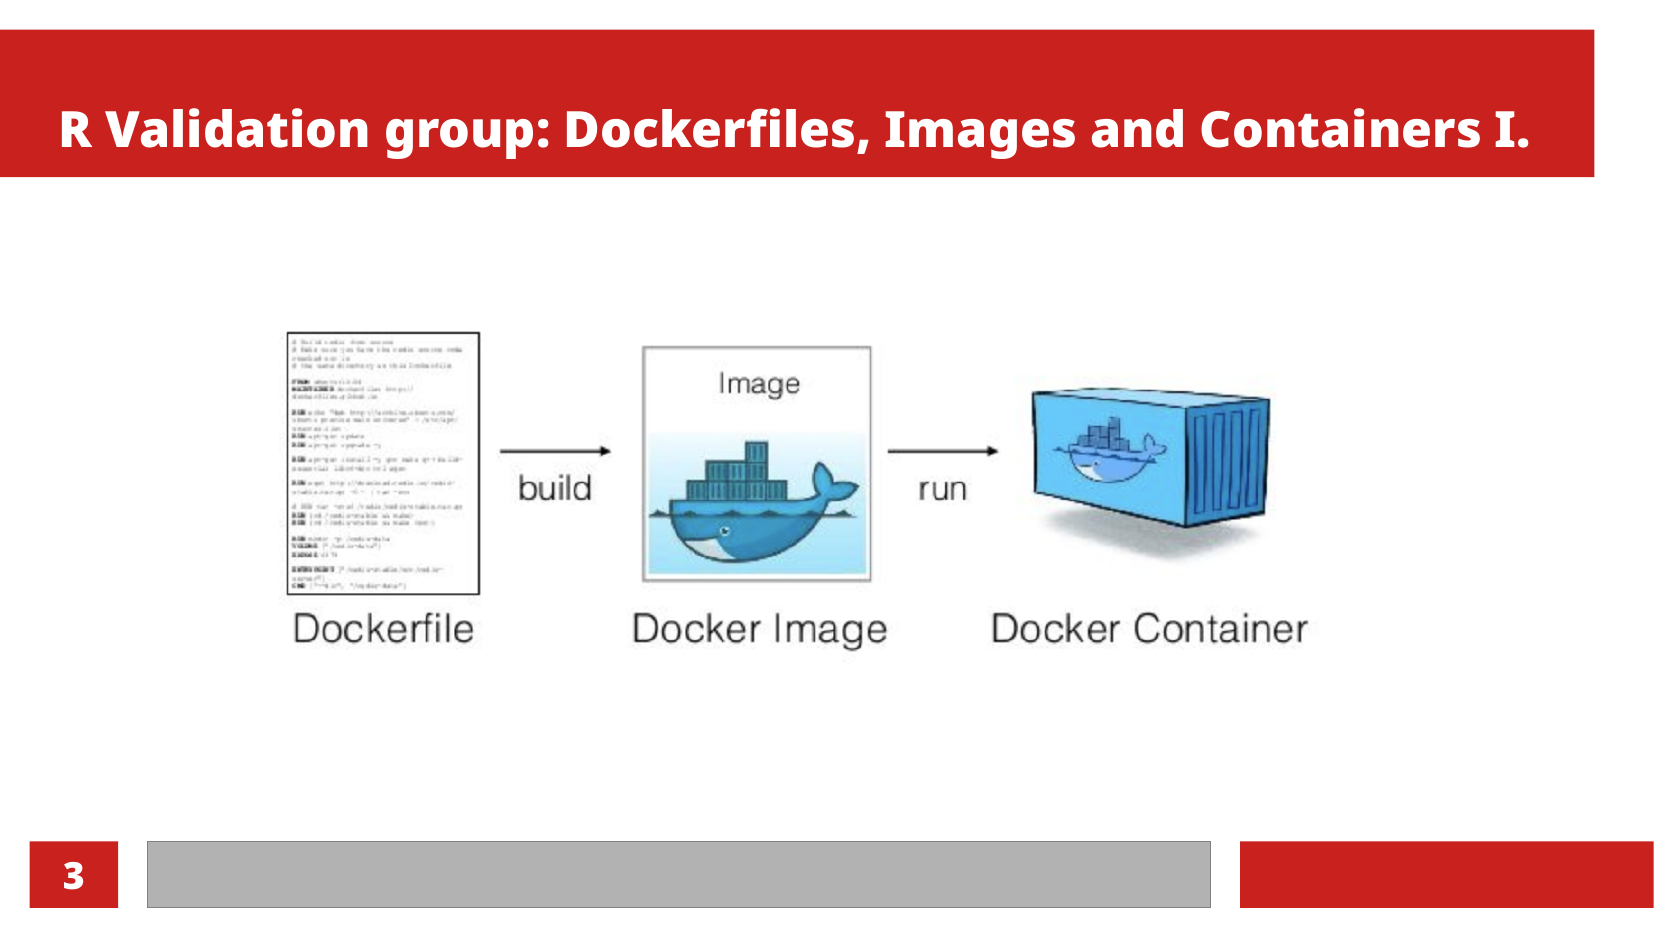

# R Validation group: Dockerfiles, Images and Containers I.
3